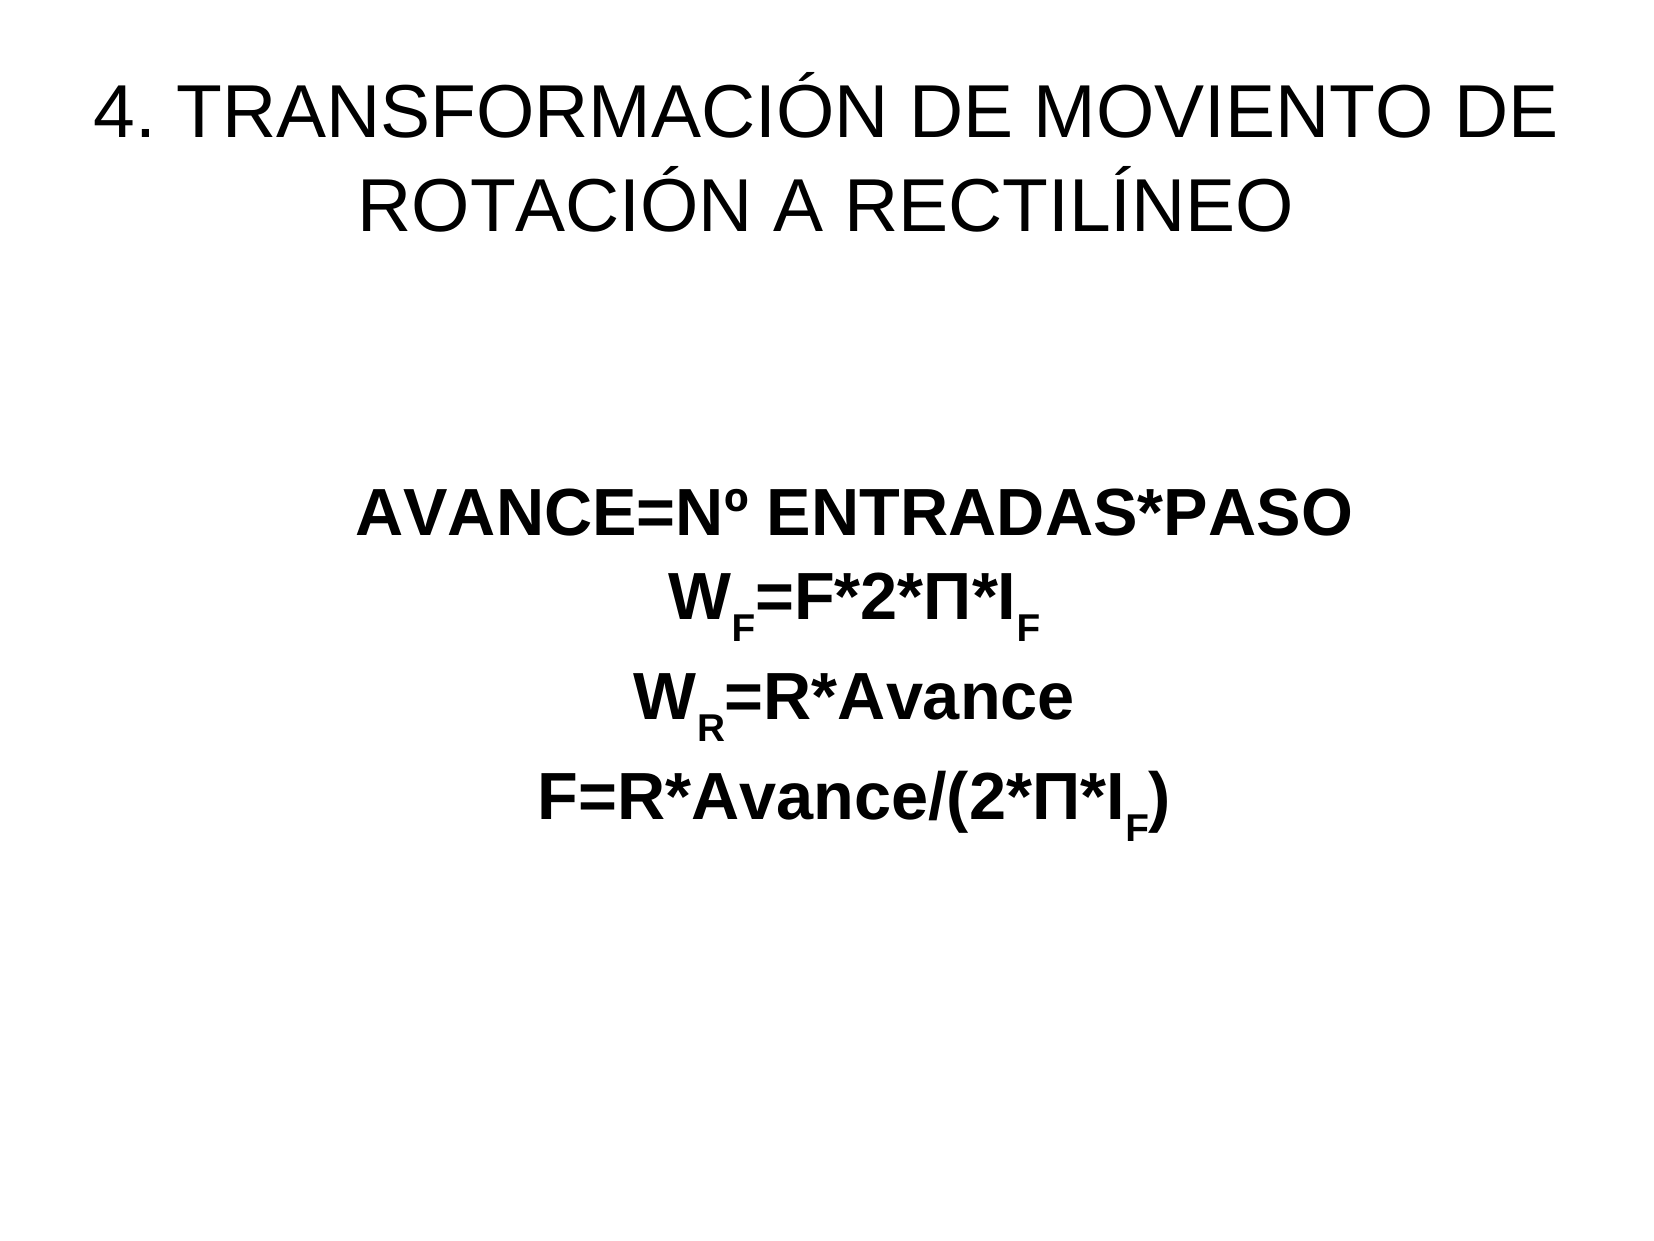

# 4. TRANSFORMACIÓN DE MOVIENTO DE ROTACIÓN A RECTILÍNEO
AVANCE=Nº ENTRADAS*PASO
WF=F*2*Π*IF
WR=R*Avance
F=R*Avance/(2*Π*IF)